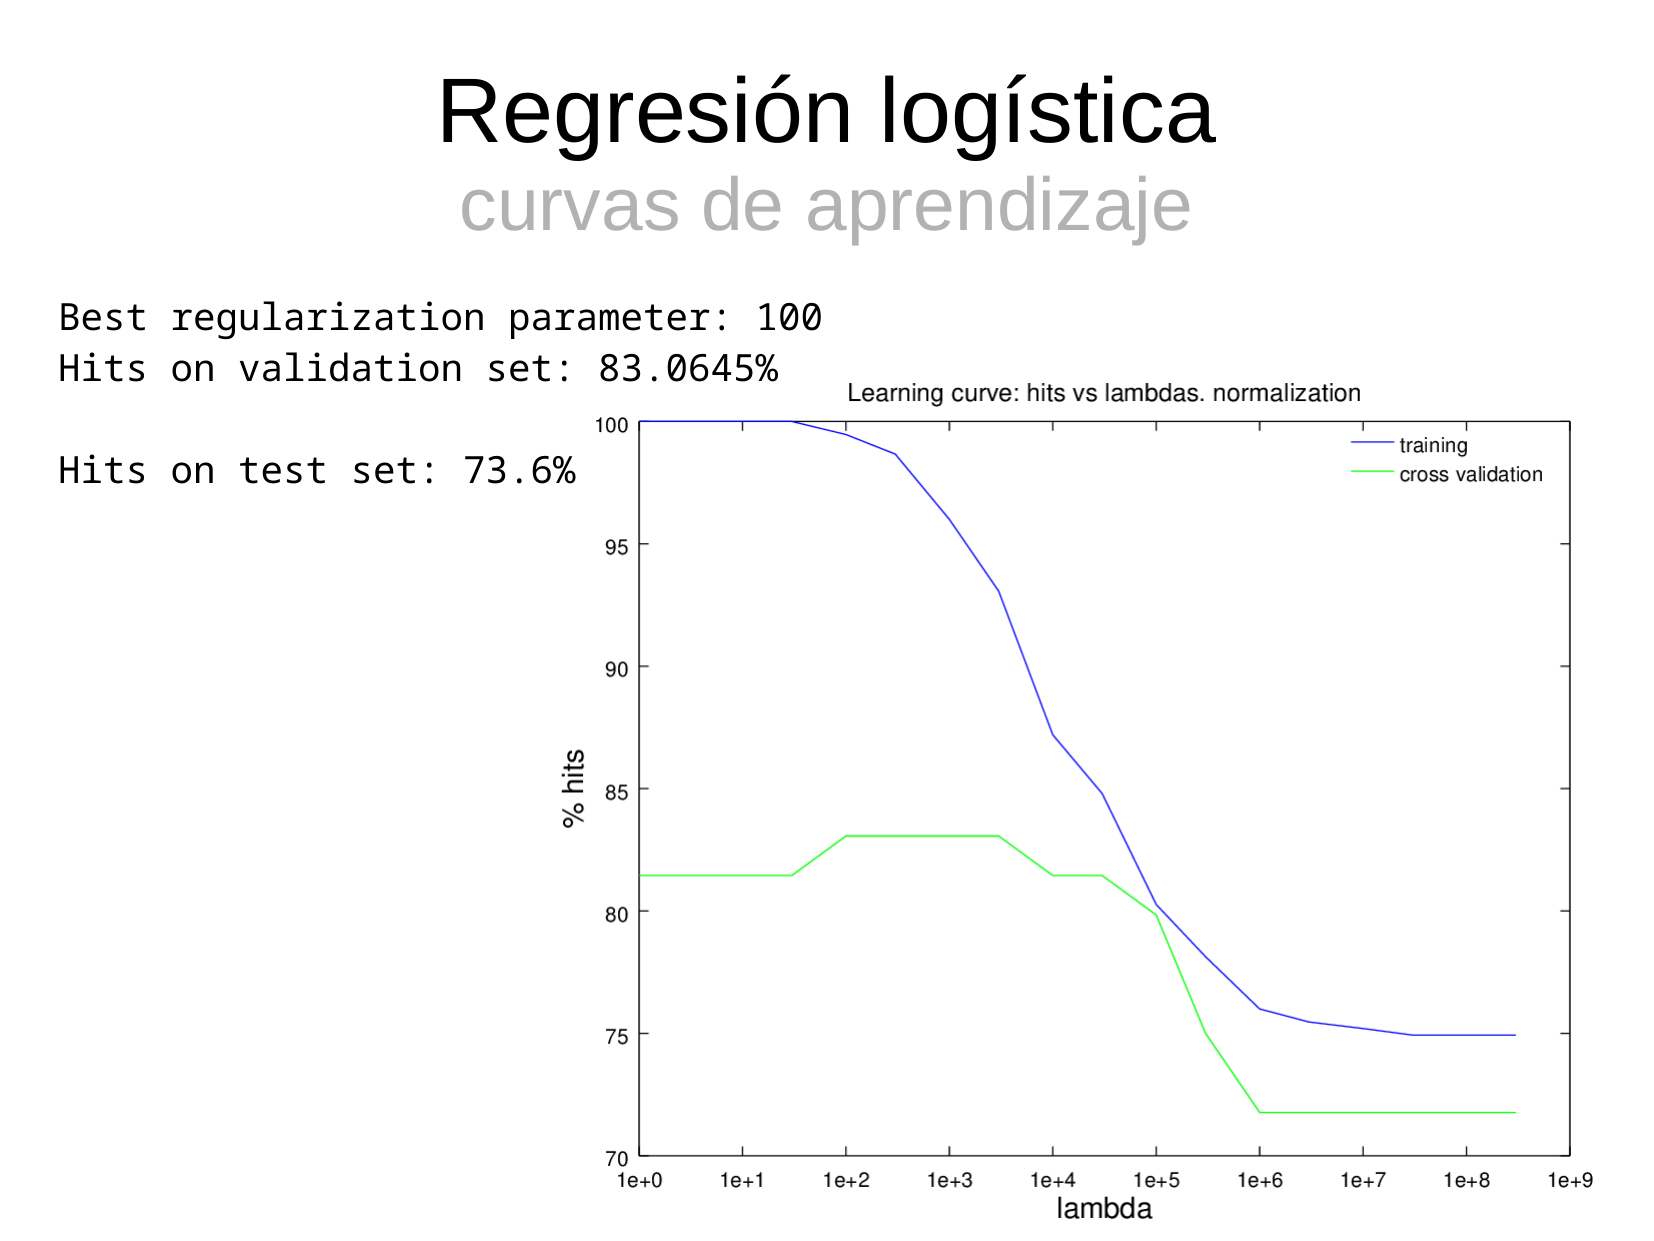

# Regresión logística curvas de aprendizaje
Best regularization parameter: 100
Hits on validation set: 83.0645%
Hits on test set: 73.6%